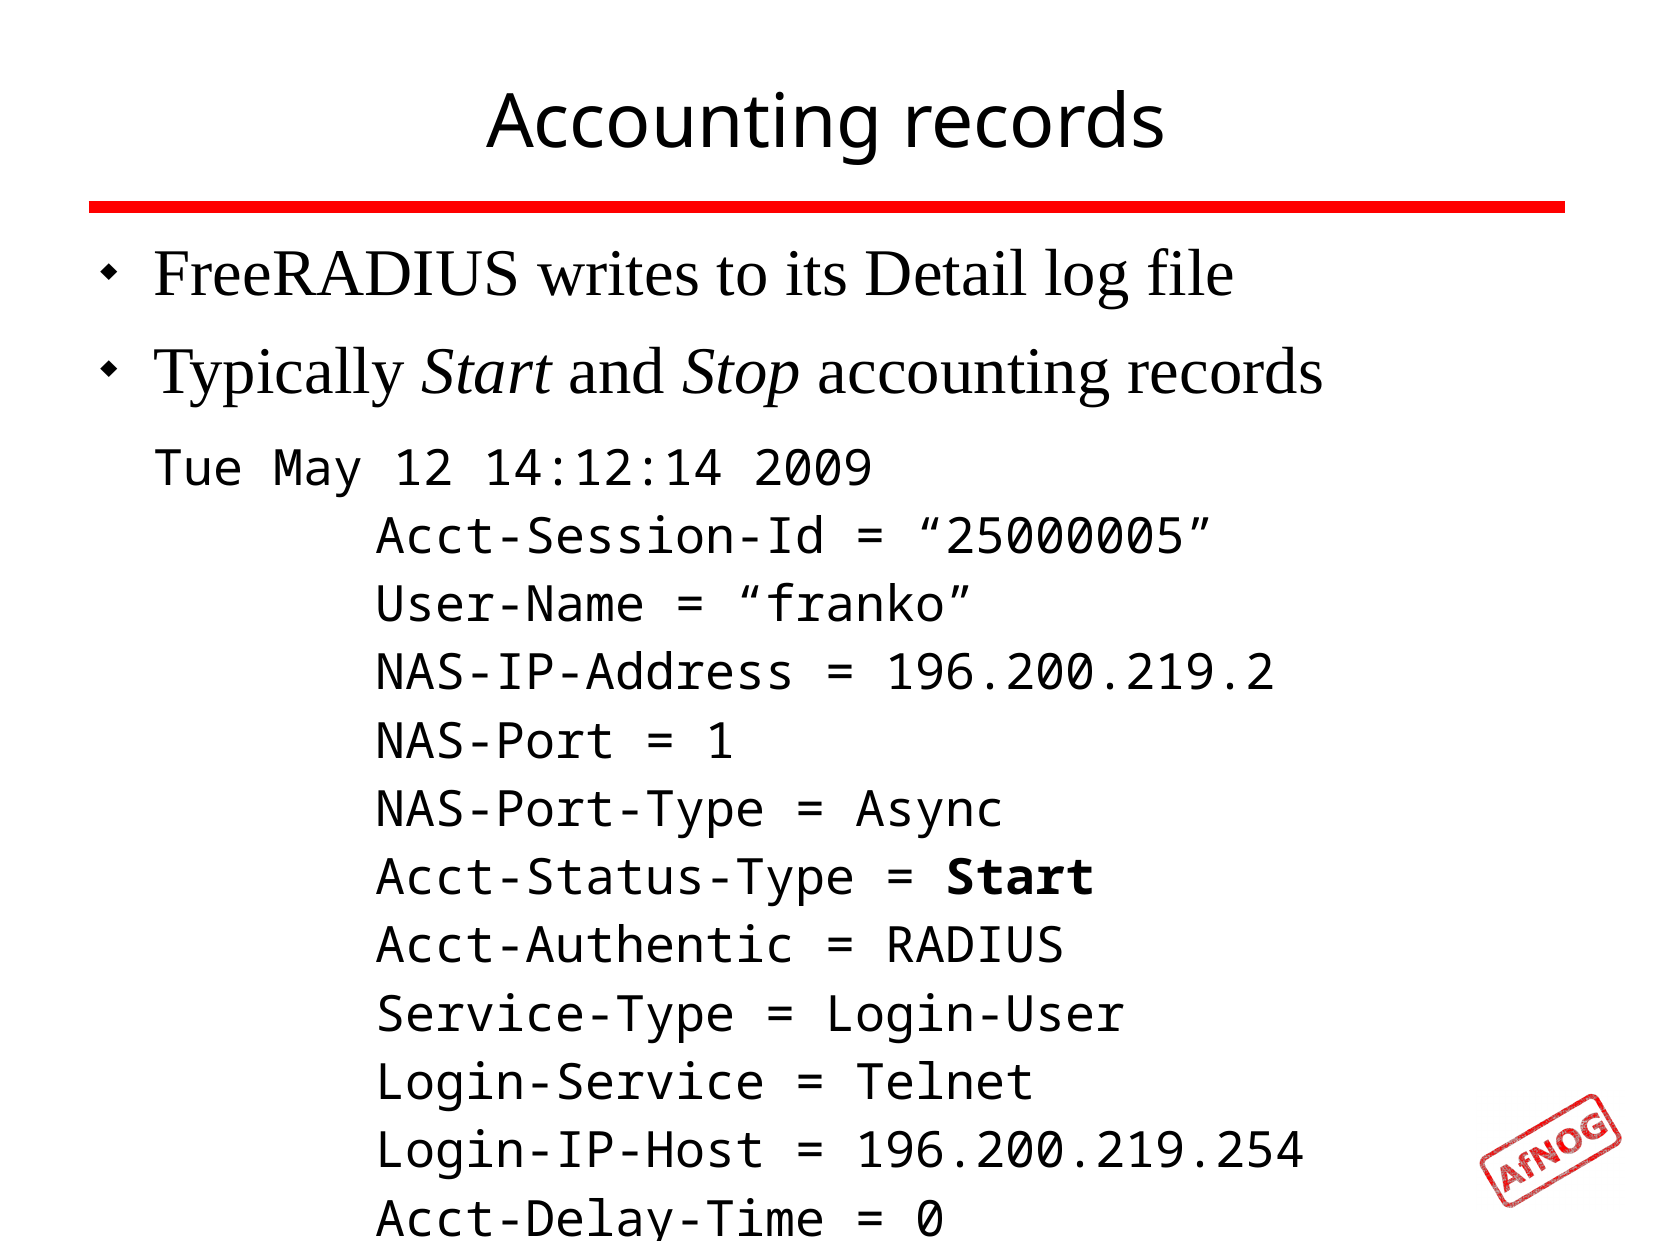

# Accounting records
FreeRADIUS writes to its Detail log file
Typically Start and Stop accounting records
Tue May 12 14:12:14 2009
			Acct-Session-Id = “25000005”
			User-Name = “franko”
			NAS-IP-Address = 196.200.219.2
			NAS-Port = 1
			NAS-Port-Type = Async
			Acct-Status-Type = Start
			Acct-Authentic = RADIUS
			Service-Type = Login-User
			Login-Service = Telnet
			Login-IP-Host = 196.200.219.254
			Acct-Delay-Time = 0
			Timestamp = 838763356